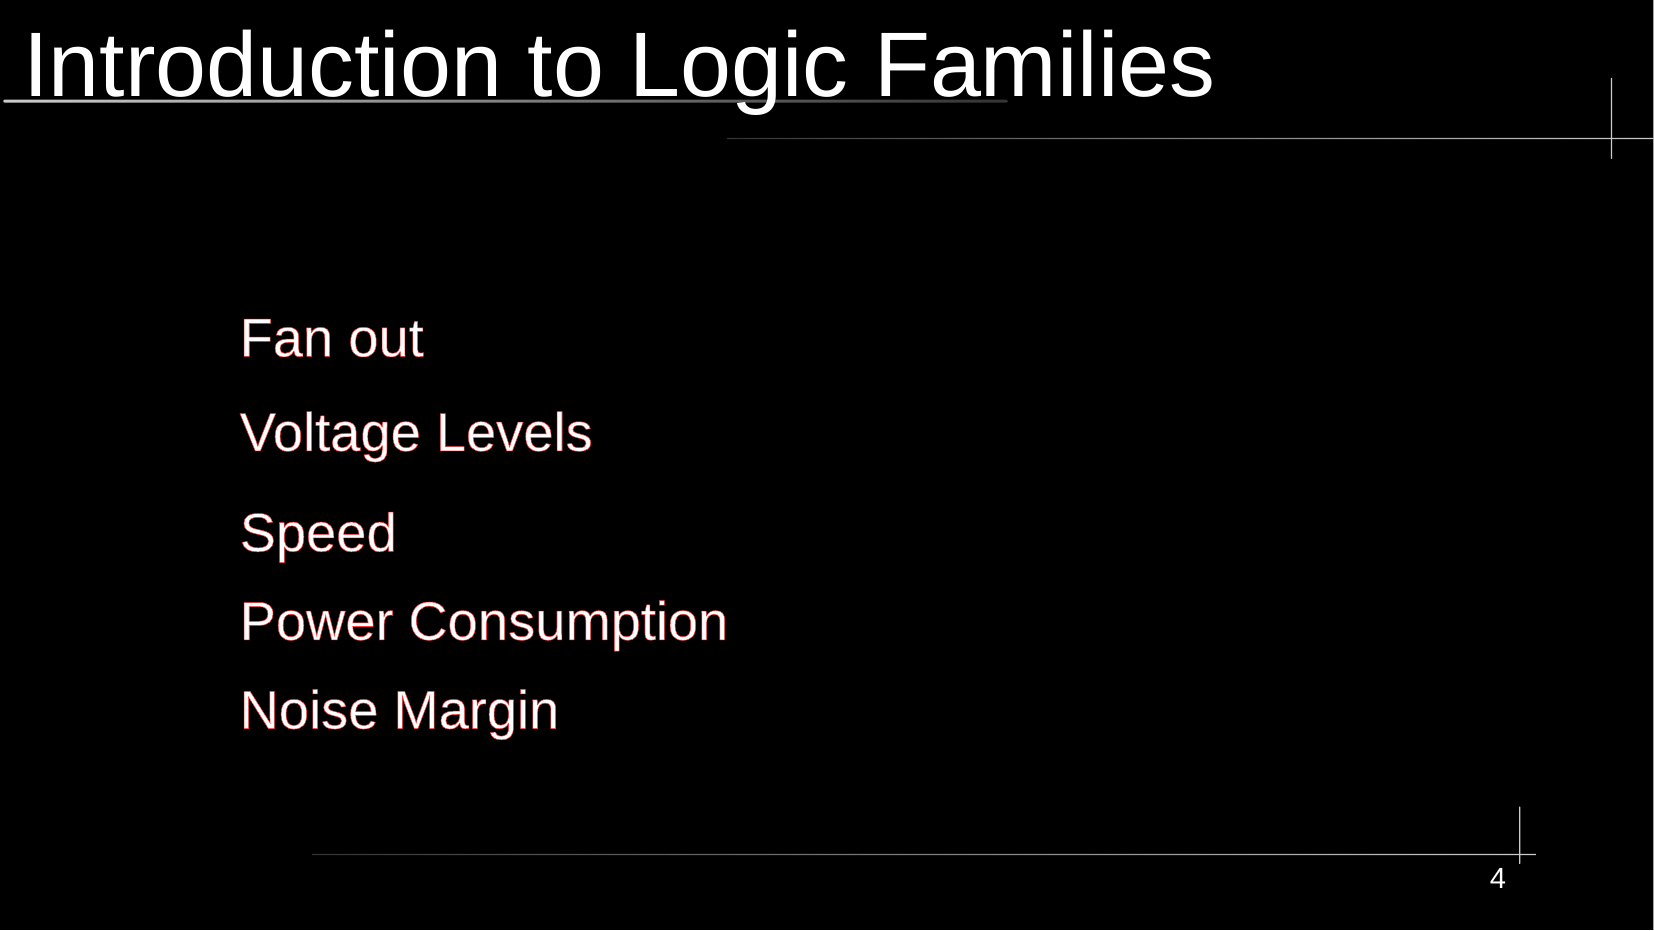

# Introduction to Logic Families
Fan out
Voltage Levels
Speed
Power Consumption
Noise Margin
4